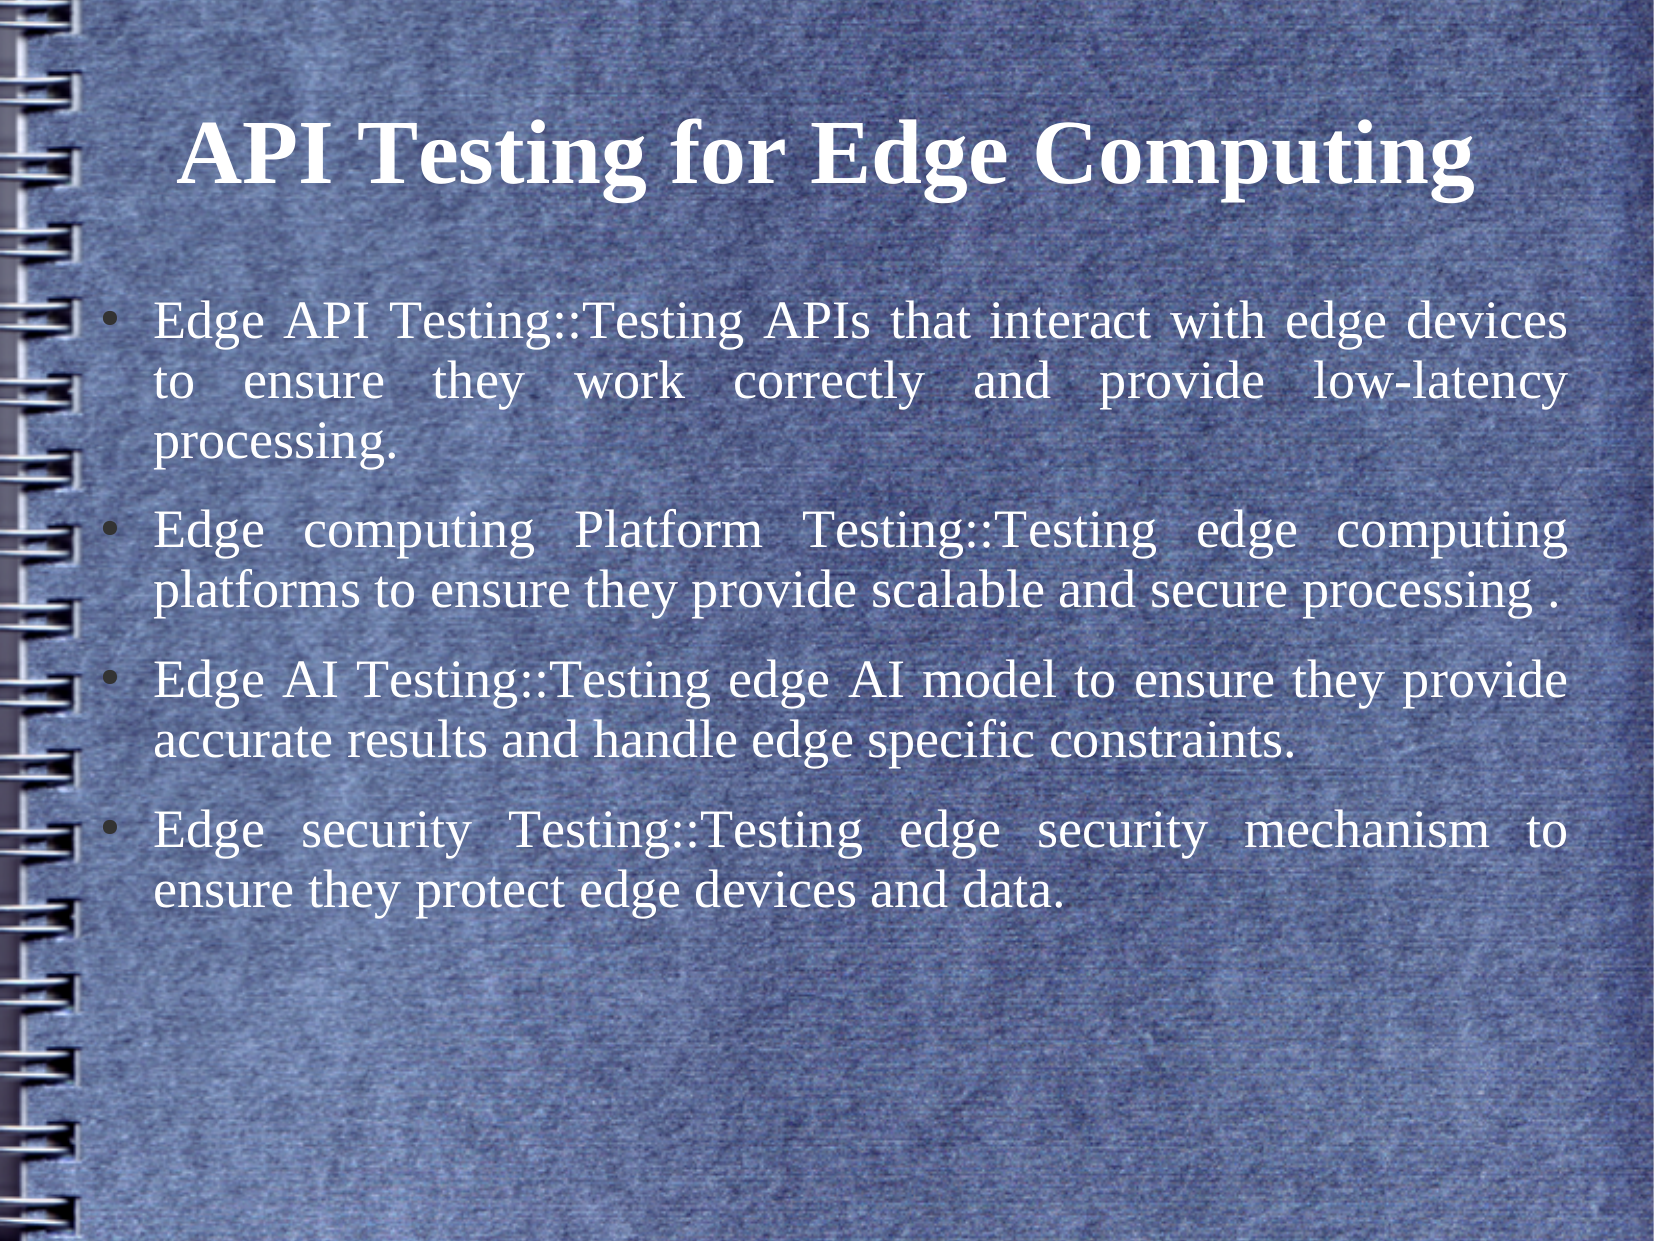

# API Testing for Edge Computing
Edge API Testing::Testing APIs that interact with edge devices to ensure they work correctly and provide low-latency processing.
Edge computing Platform Testing::Testing edge computing platforms to ensure they provide scalable and secure processing .
Edge AI Testing::Testing edge AI model to ensure they provide accurate results and handle edge specific constraints.
Edge security Testing::Testing edge security mechanism to ensure they protect edge devices and data.